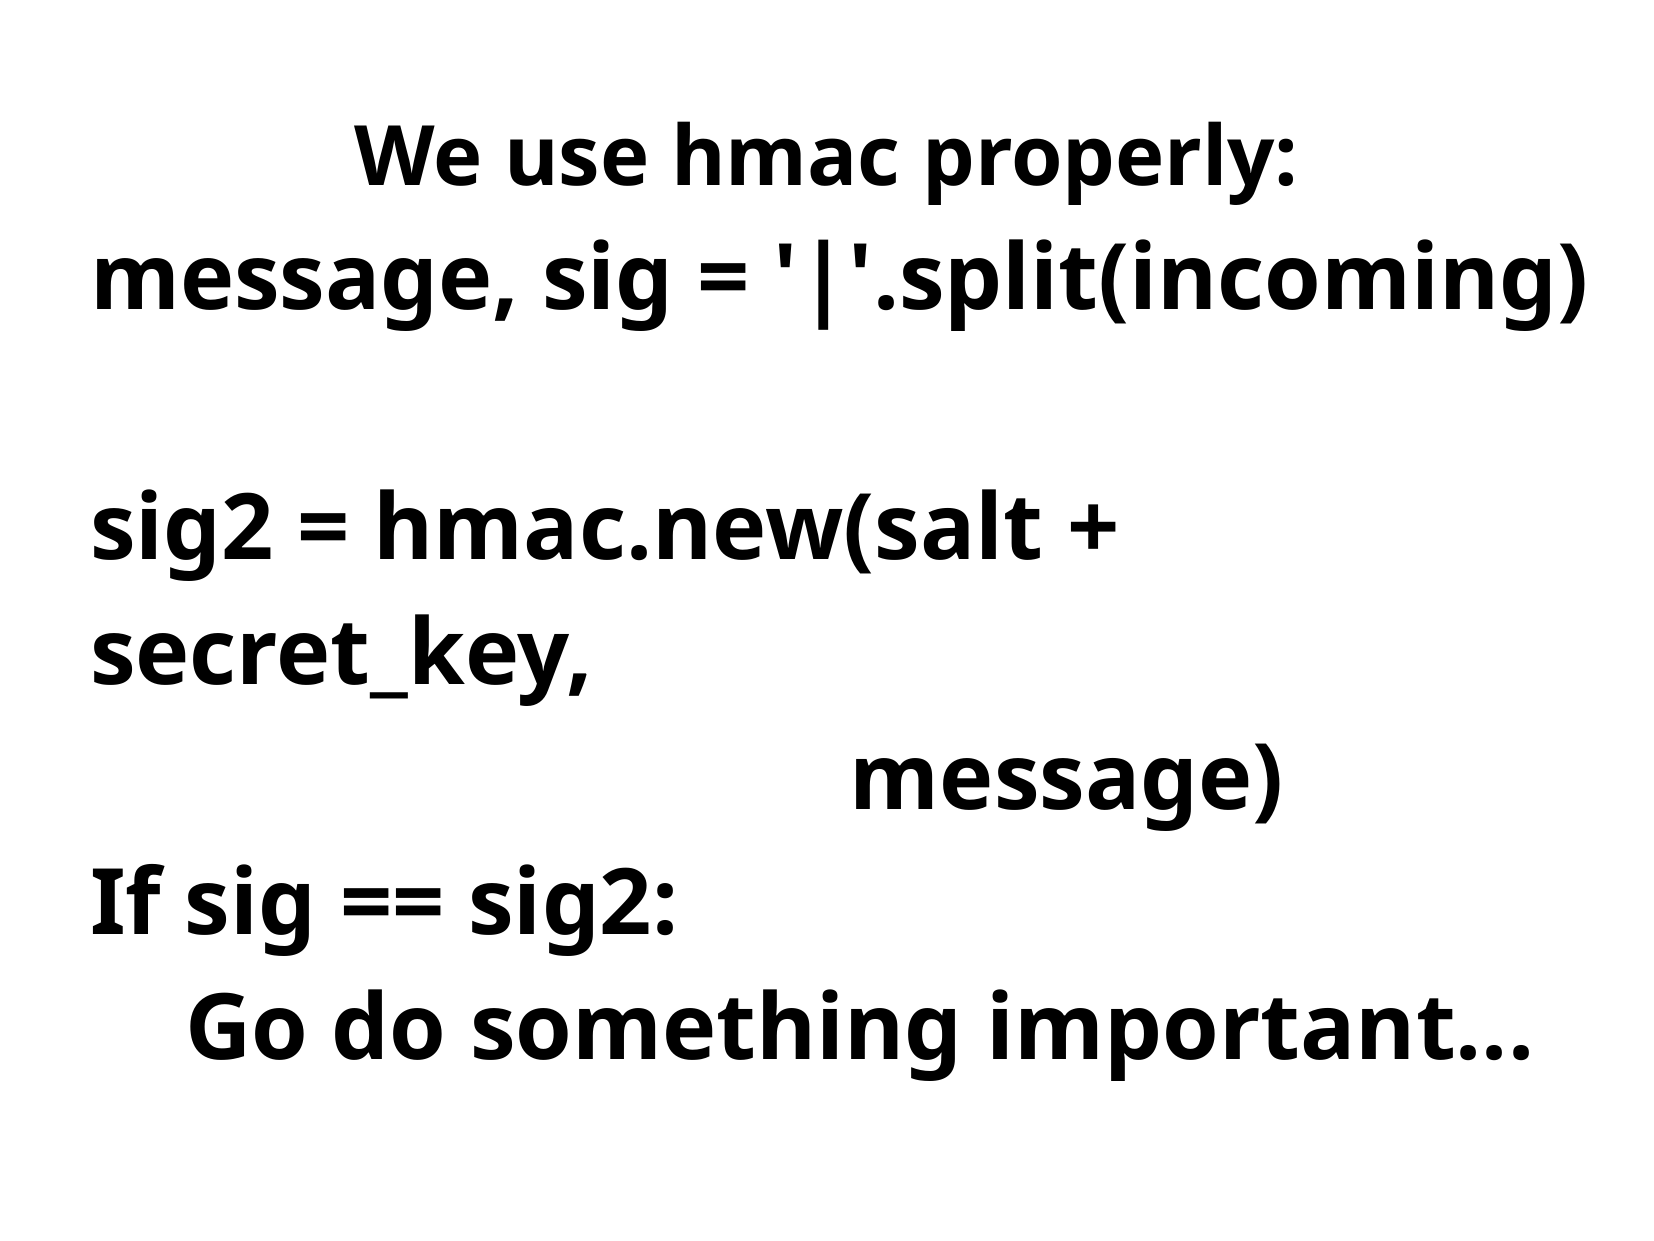

We use hmac properly:
# message, sig = '|'.split(incoming)
sig2 = hmac.new(salt + secret_key,
 message)
If sig == sig2:
 Go do something important...